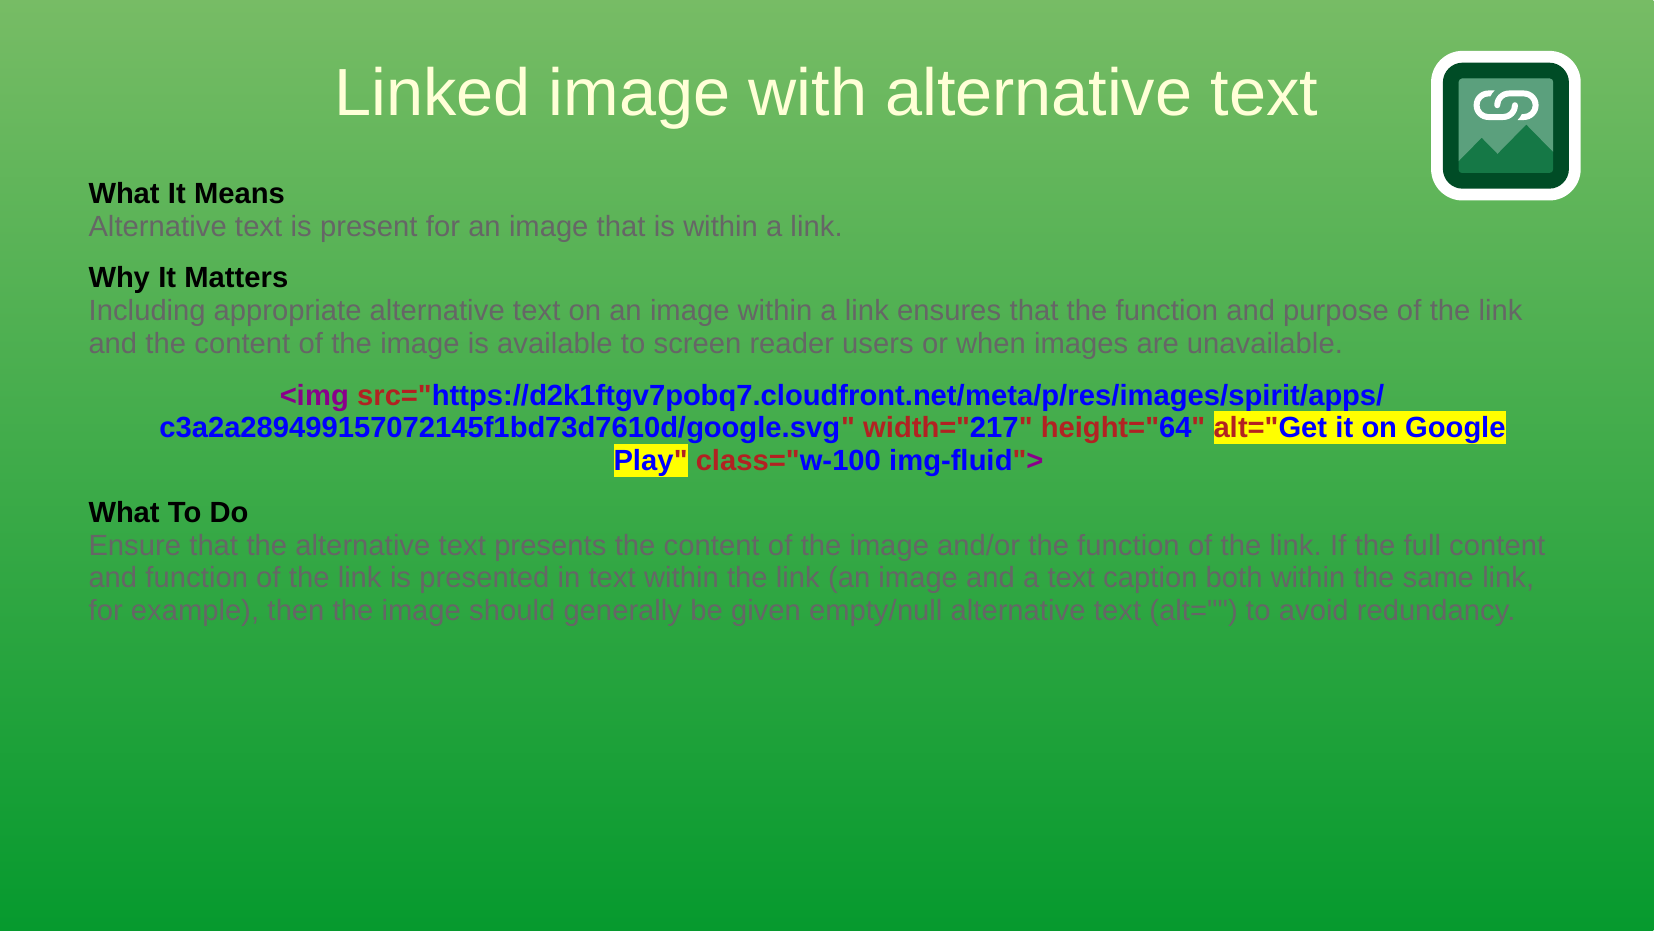

# Linked image with alternative text
What It Means
Alternative text is present for an image that is within a link.
Why It Matters
Including appropriate alternative text on an image within a link ensures that the function and purpose of the link and the content of the image is available to screen reader users or when images are unavailable.
<img src="https://d2k1ftgv7pobq7.cloudfront.net/meta/p/res/images/spirit/apps/c3a2a289499157072145f1bd73d7610d/google.svg" width="217" height="64" alt="Get it on Google Play" class="w-100 img-fluid">
What To Do
Ensure that the alternative text presents the content of the image and/or the function of the link. If the full content and function of the link is presented in text within the link (an image and a text caption both within the same link, for example), then the image should generally be given empty/null alternative text (alt="") to avoid redundancy.